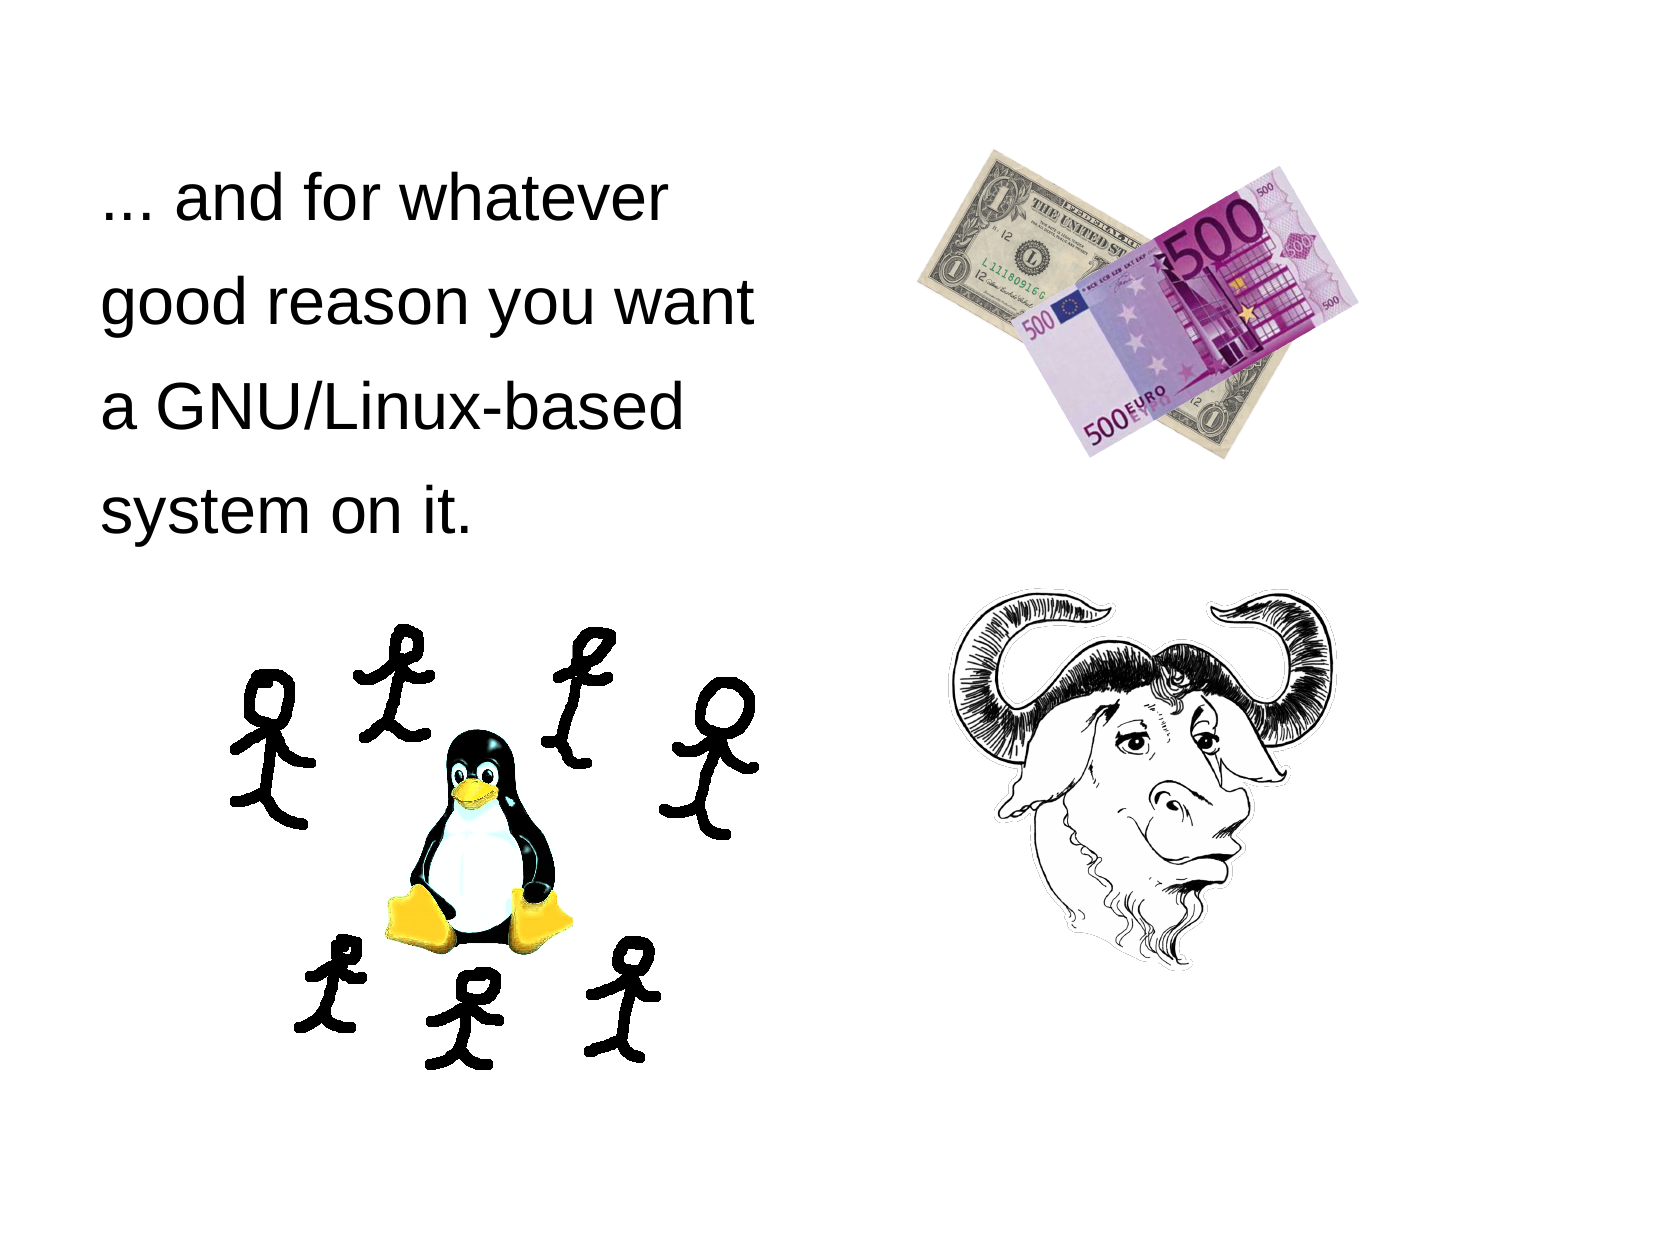

# ... and for whatever
good reason you want
a GNU/Linux-based
system on it.